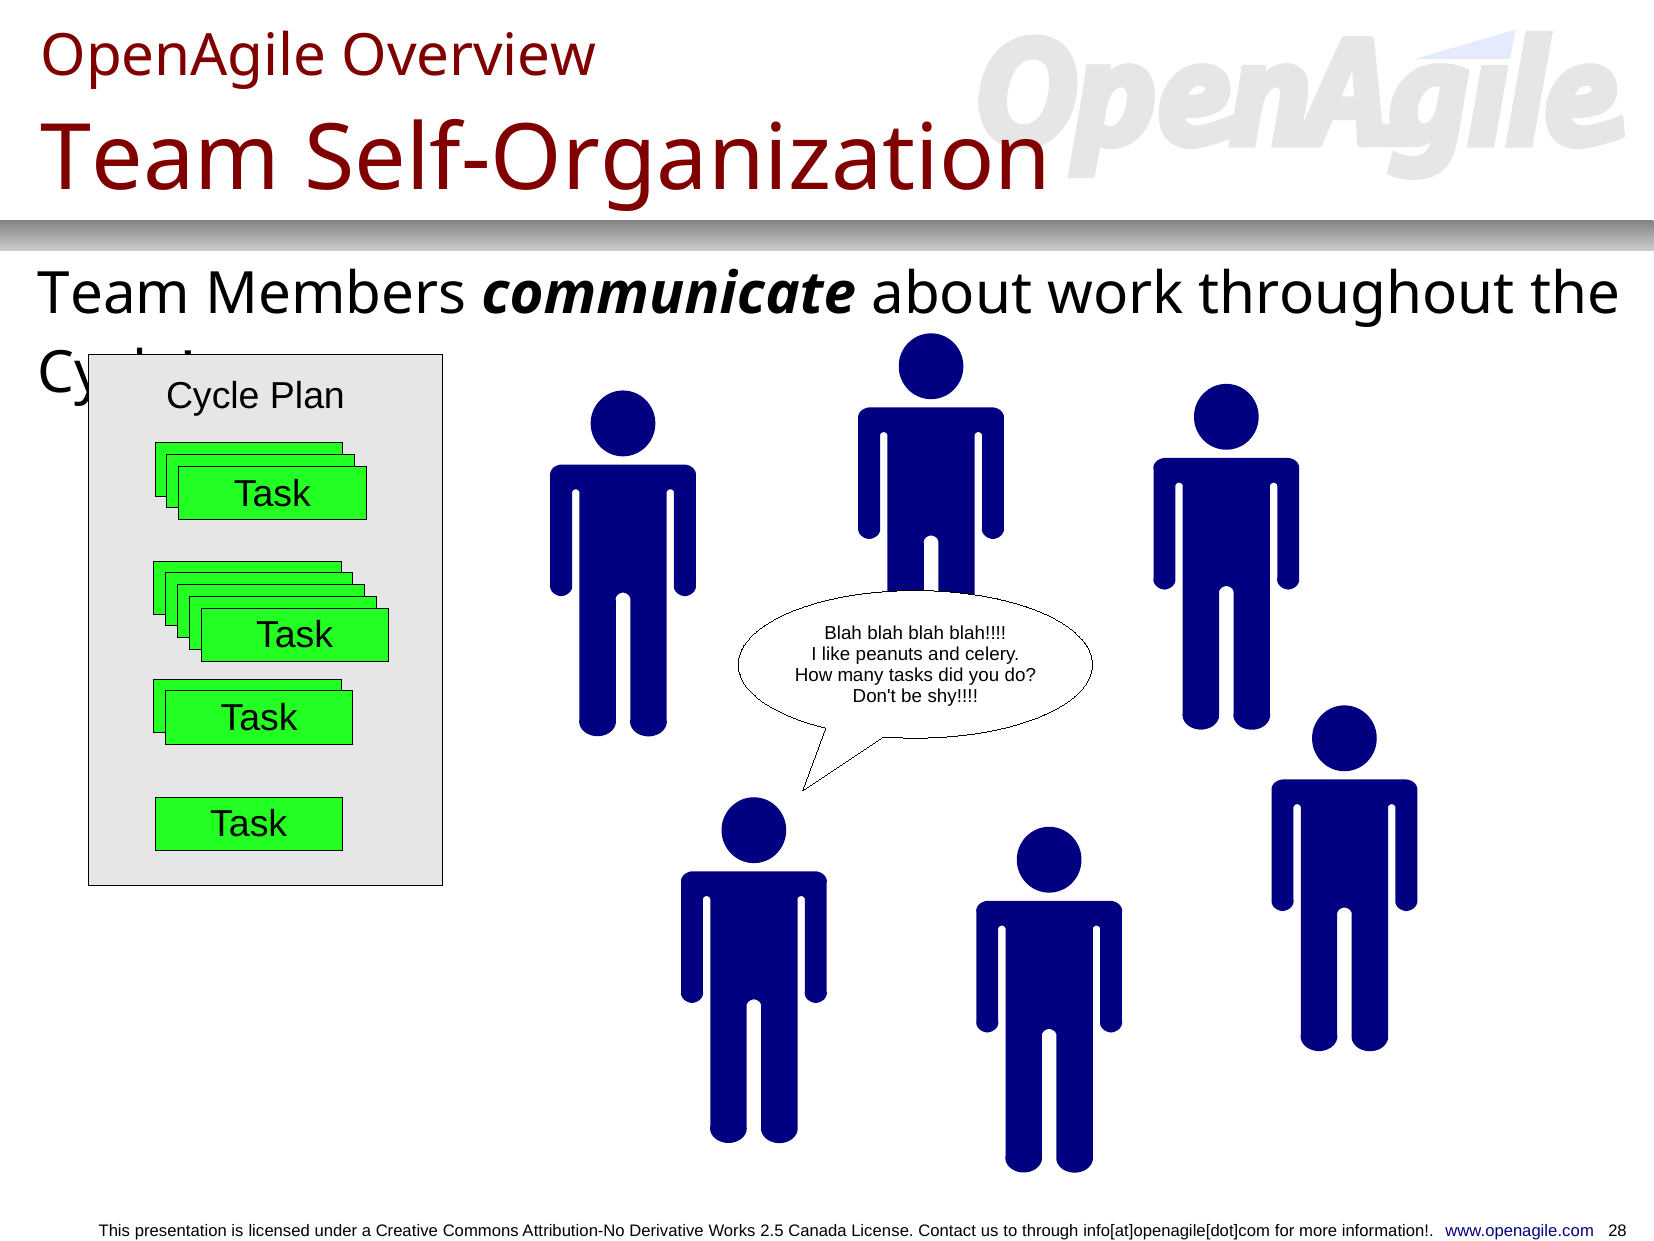

# OpenAgile Overview Team Self-Organization
Team Members communicate about work throughout the Cycle!
Cycle Plan
Task
Task
Task
Task
Task
Task
Blah blah blah blah!!!!
I like peanuts and celery.
How many tasks did you do?
Don't be shy!!!!
Task
Task
Task
Task
Task